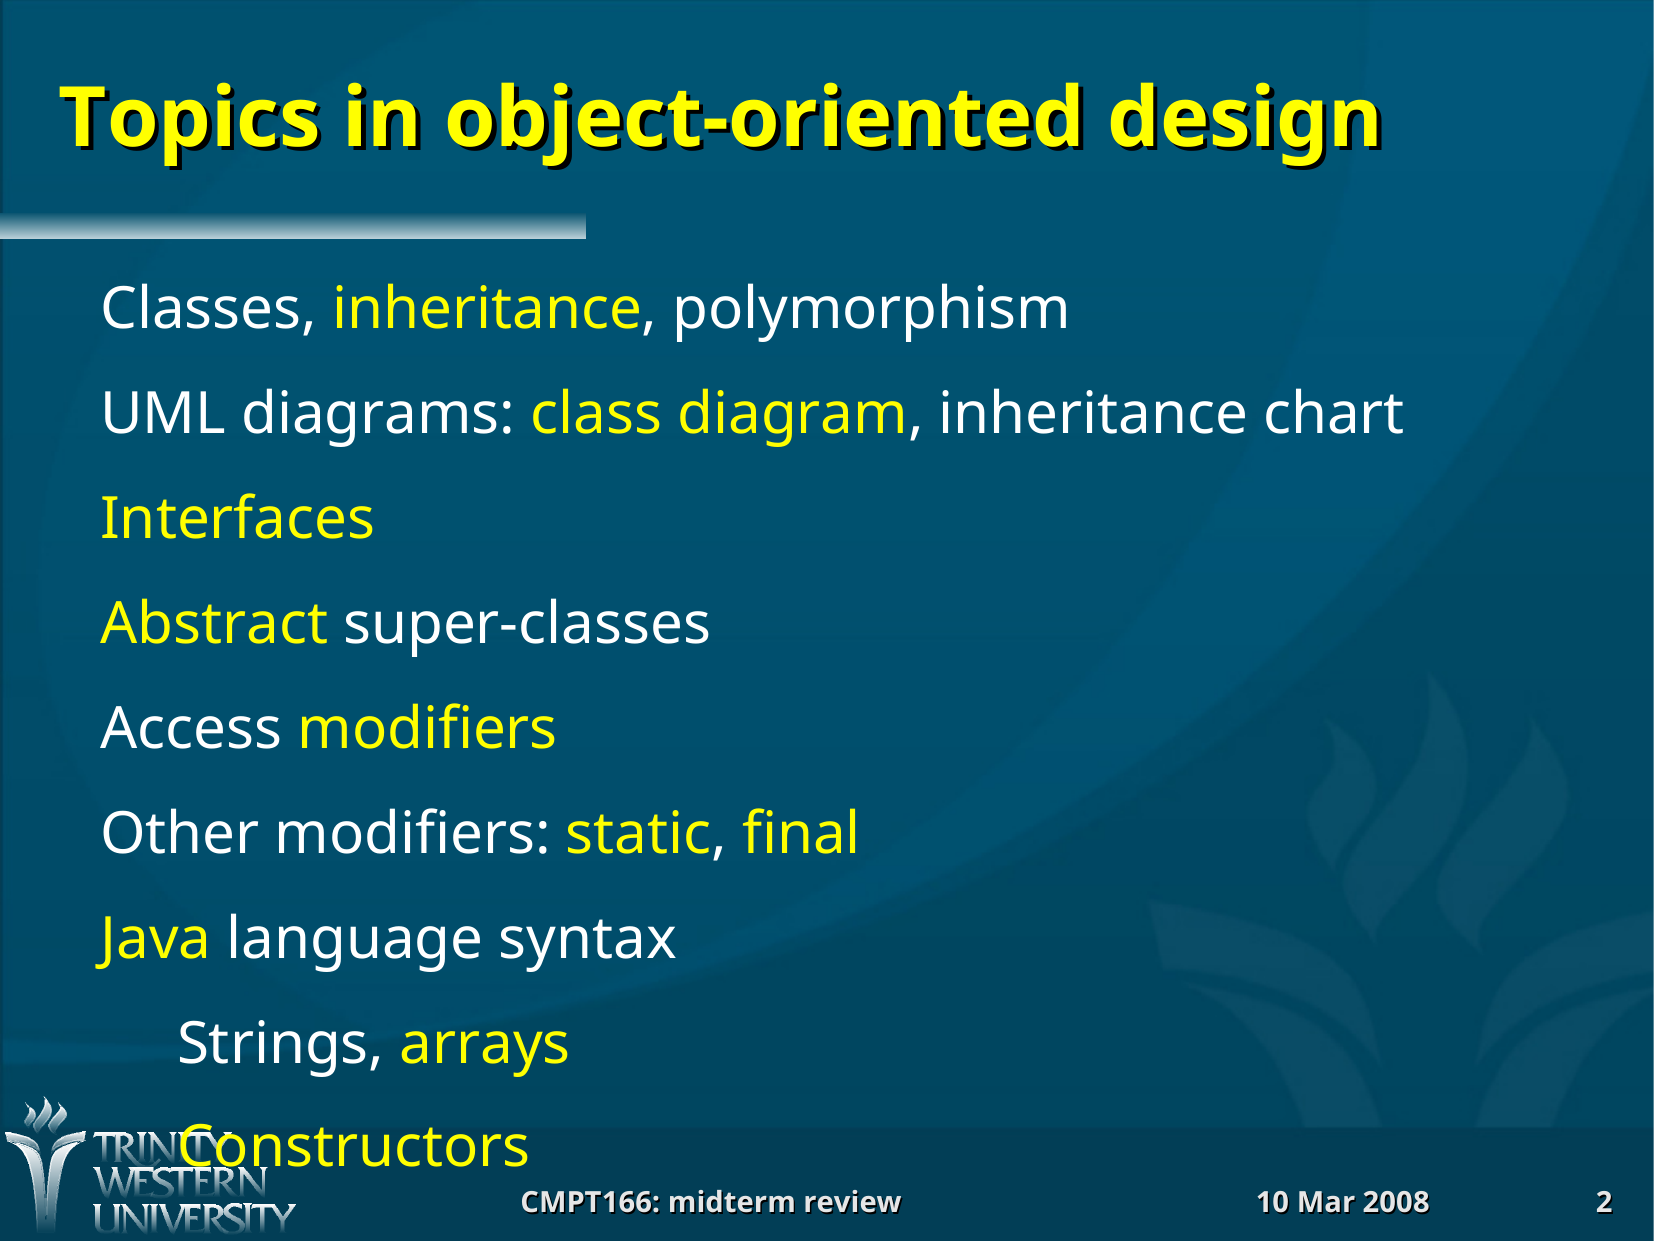

# Topics in object-oriented design
Classes, inheritance, polymorphism
UML diagrams: class diagram, inheritance chart
Interfaces
Abstract super-classes
Access modifiers
Other modifiers: static, final
Java language syntax
Strings, arrays
Constructors
CMPT166: midterm review
10 Mar 2008
2